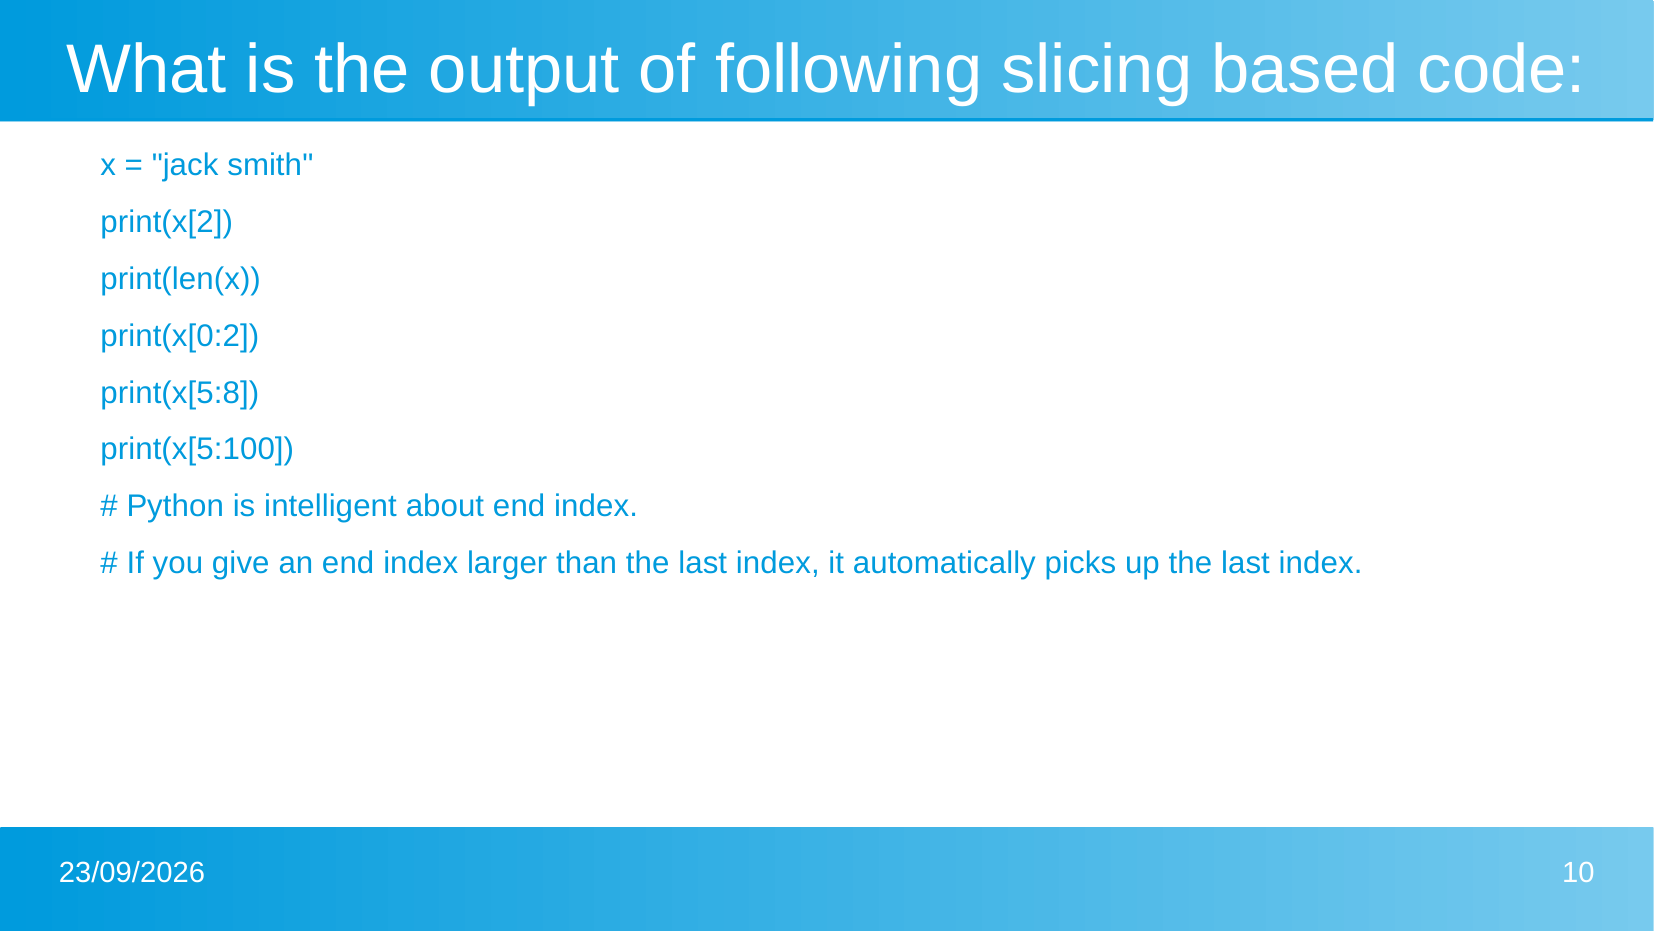

# What is the output of following slicing based code:
x = "jack smith"
print(x[2])
print(len(x))
print(x[0:2])
print(x[5:8])
print(x[5:100])
# Python is intelligent about end index.
# If you give an end index larger than the last index, it automatically picks up the last index.
10